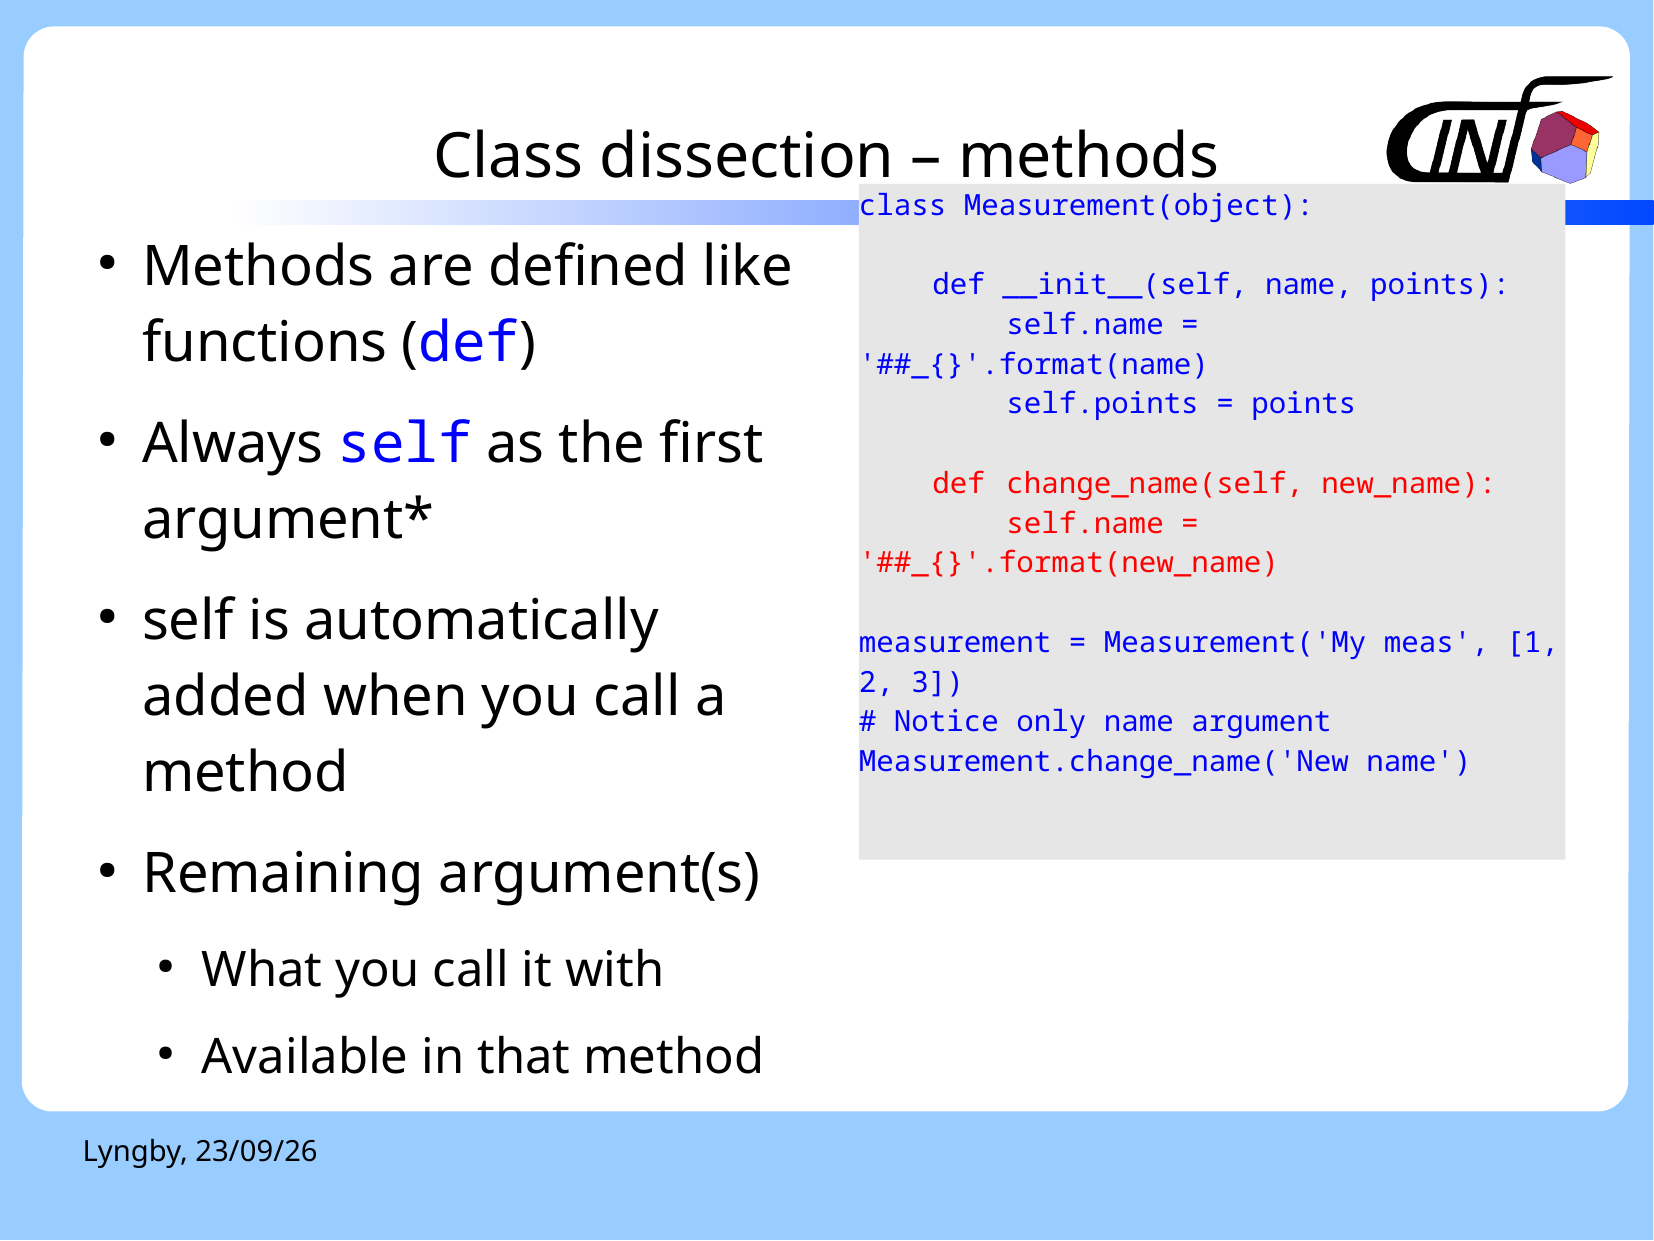

# Class dissection – methods
class Measurement(object):
	def __init__(self, name, points):
		self.name = '##_{}'.format(name)
		self.points = points
	def	change_name(self, new_name):
		self.name = '##_{}'.format(new_name)
measurement = Measurement('My meas', [1, 2, 3])
# Notice only name argument
Measurement.change_name('New name')
Methods are defined like functions (def)
Always self as the first argument*
self is automatically added when you call a method
Remaining argument(s)
What you call it with
Available in that method